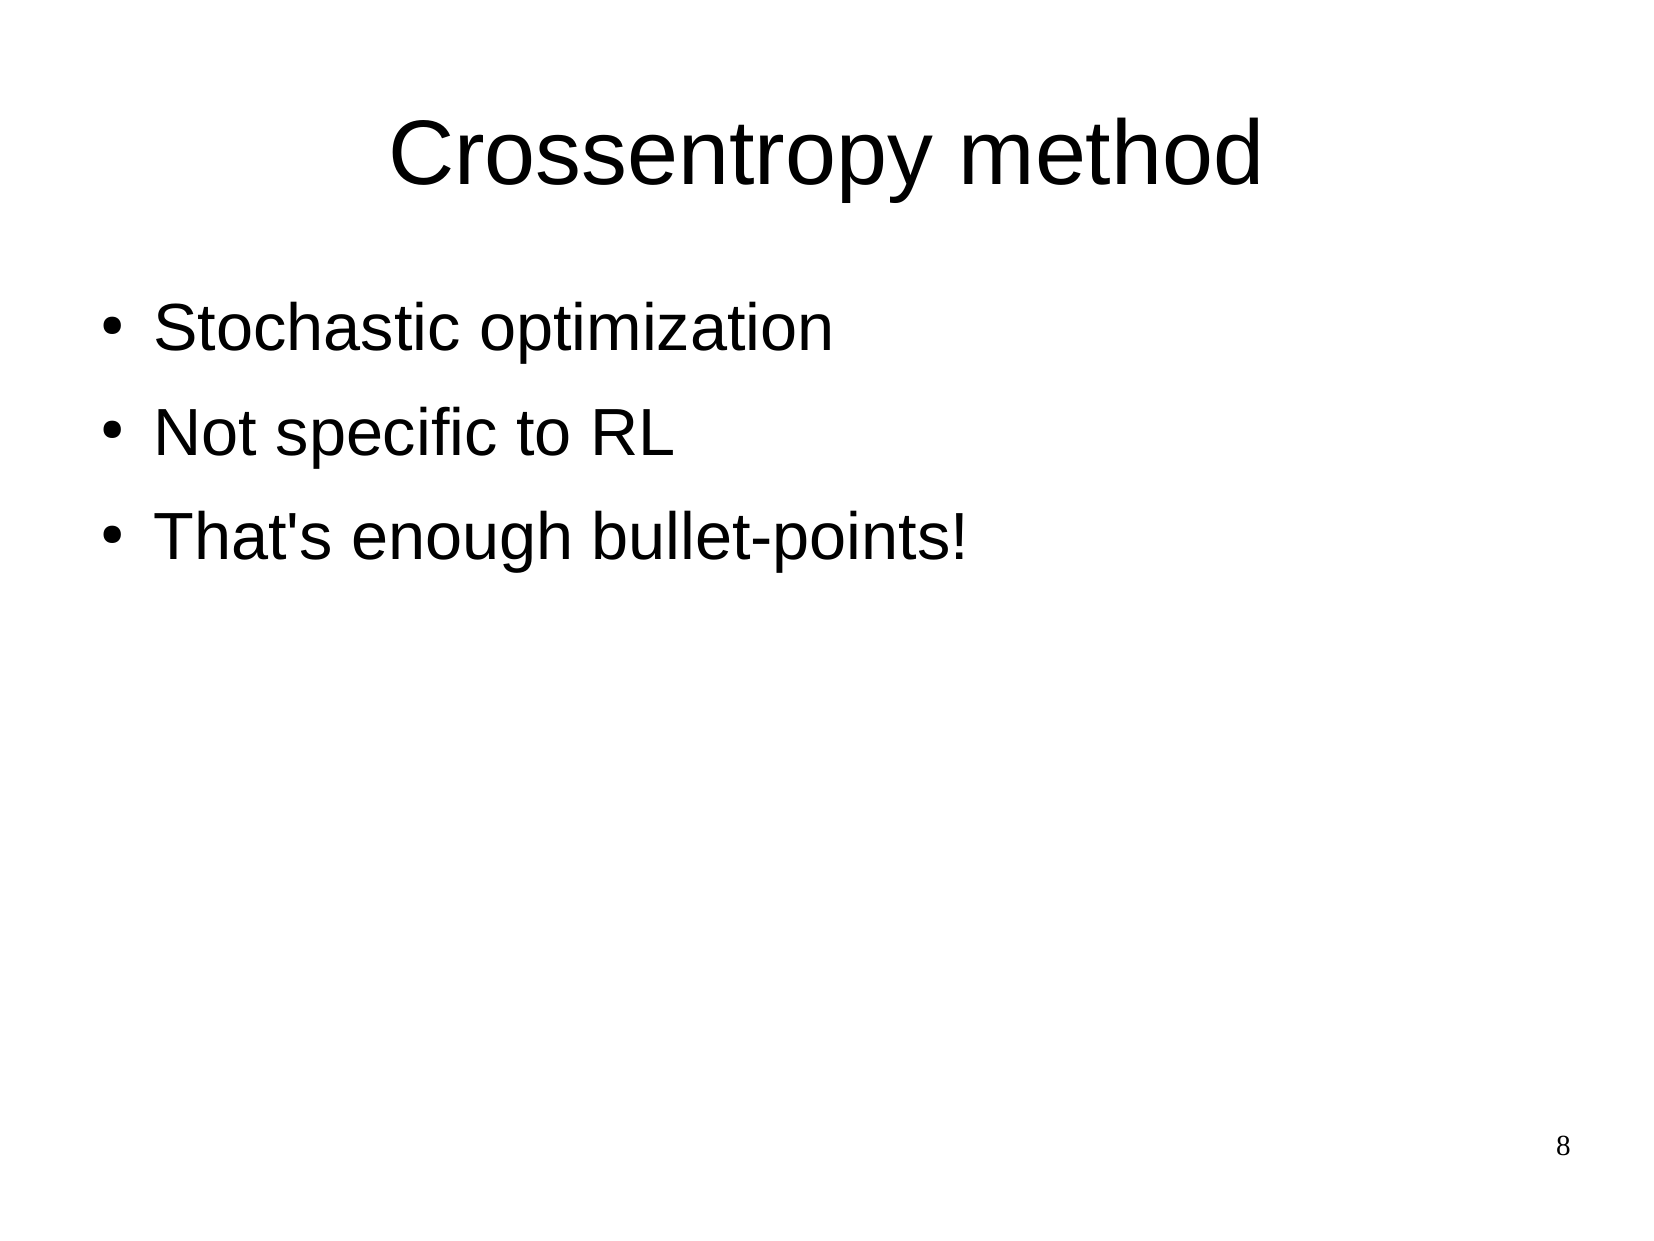

# Crossentropy method
Stochastic optimization
Not specific to RL
That's enough bullet-points!
8